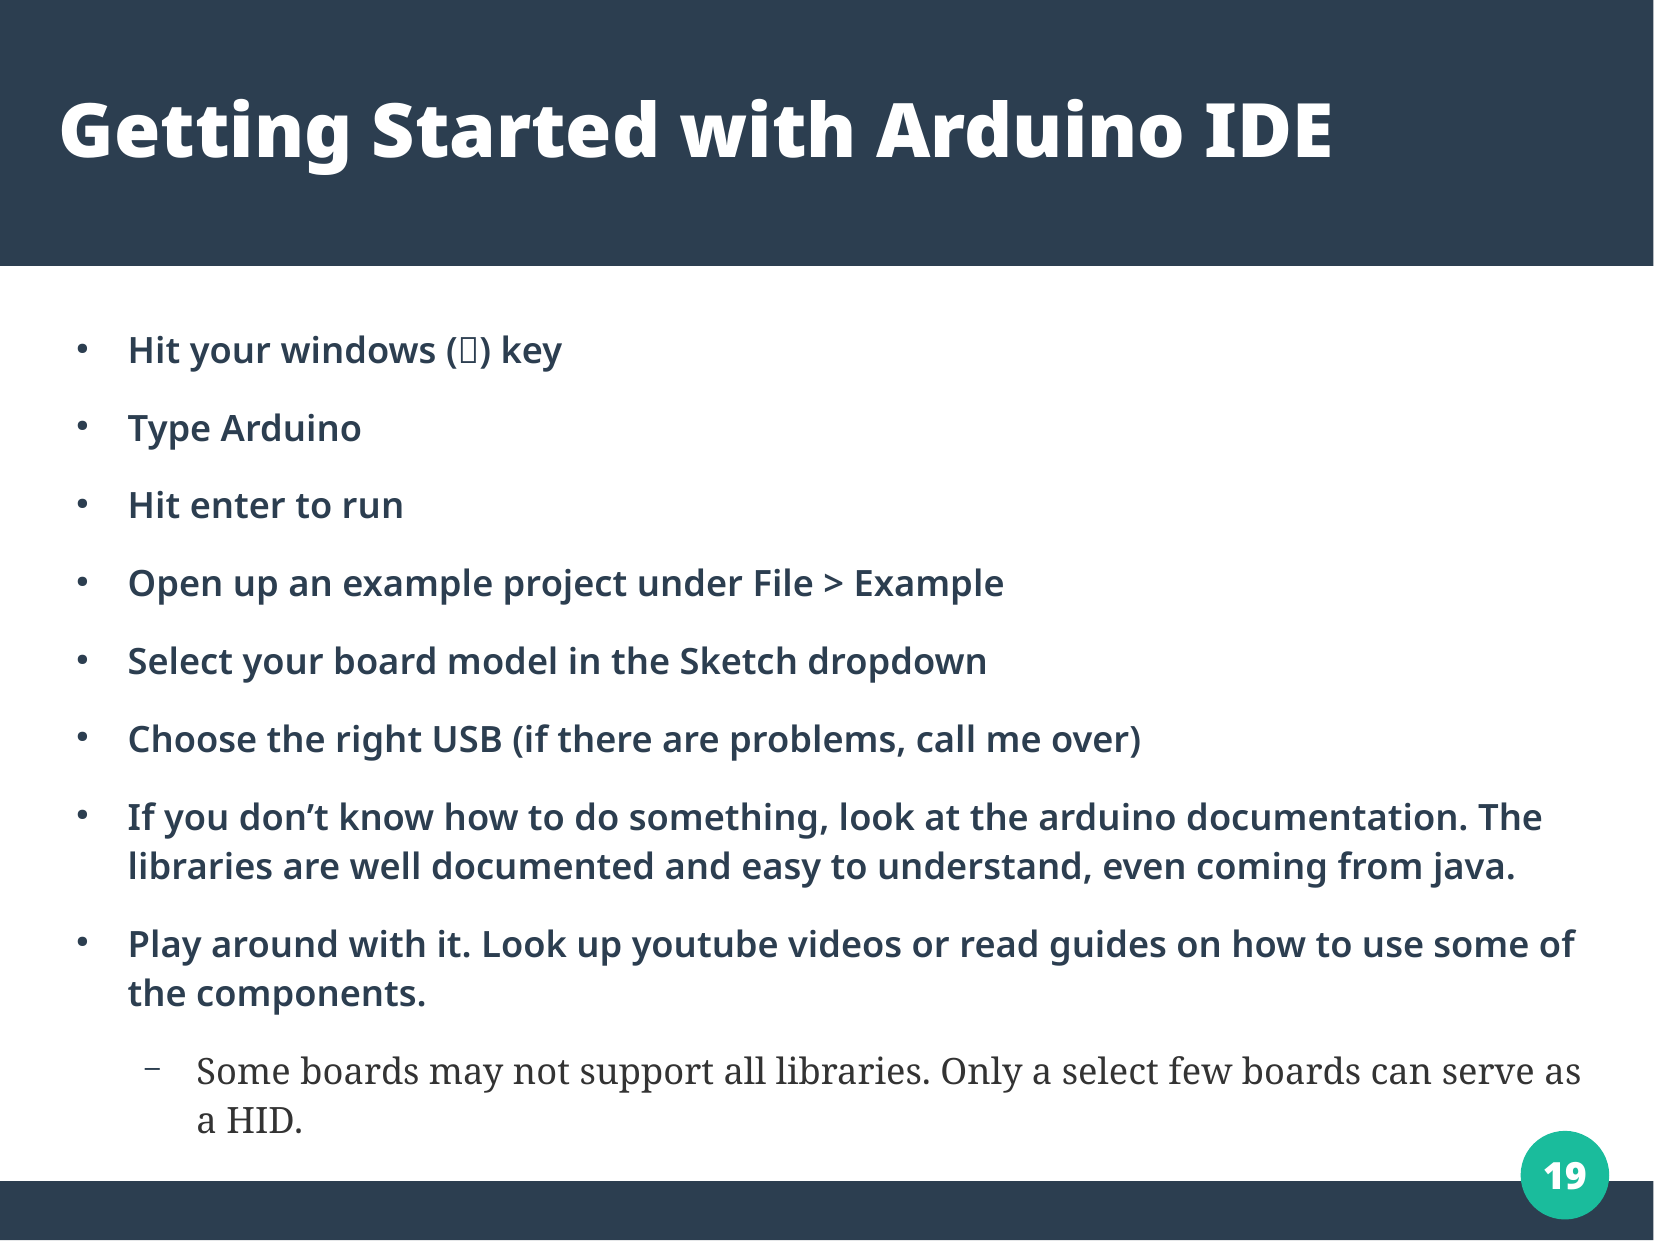

# Getting Started with Arduino IDE
Hit your windows () key
Type Arduino
Hit enter to run
Open up an example project under File > Example
Select your board model in the Sketch dropdown
Choose the right USB (if there are problems, call me over)
If you don’t know how to do something, look at the arduino documentation. The libraries are well documented and easy to understand, even coming from java.
Play around with it. Look up youtube videos or read guides on how to use some of the components.
Some boards may not support all libraries. Only a select few boards can serve as a HID.
19